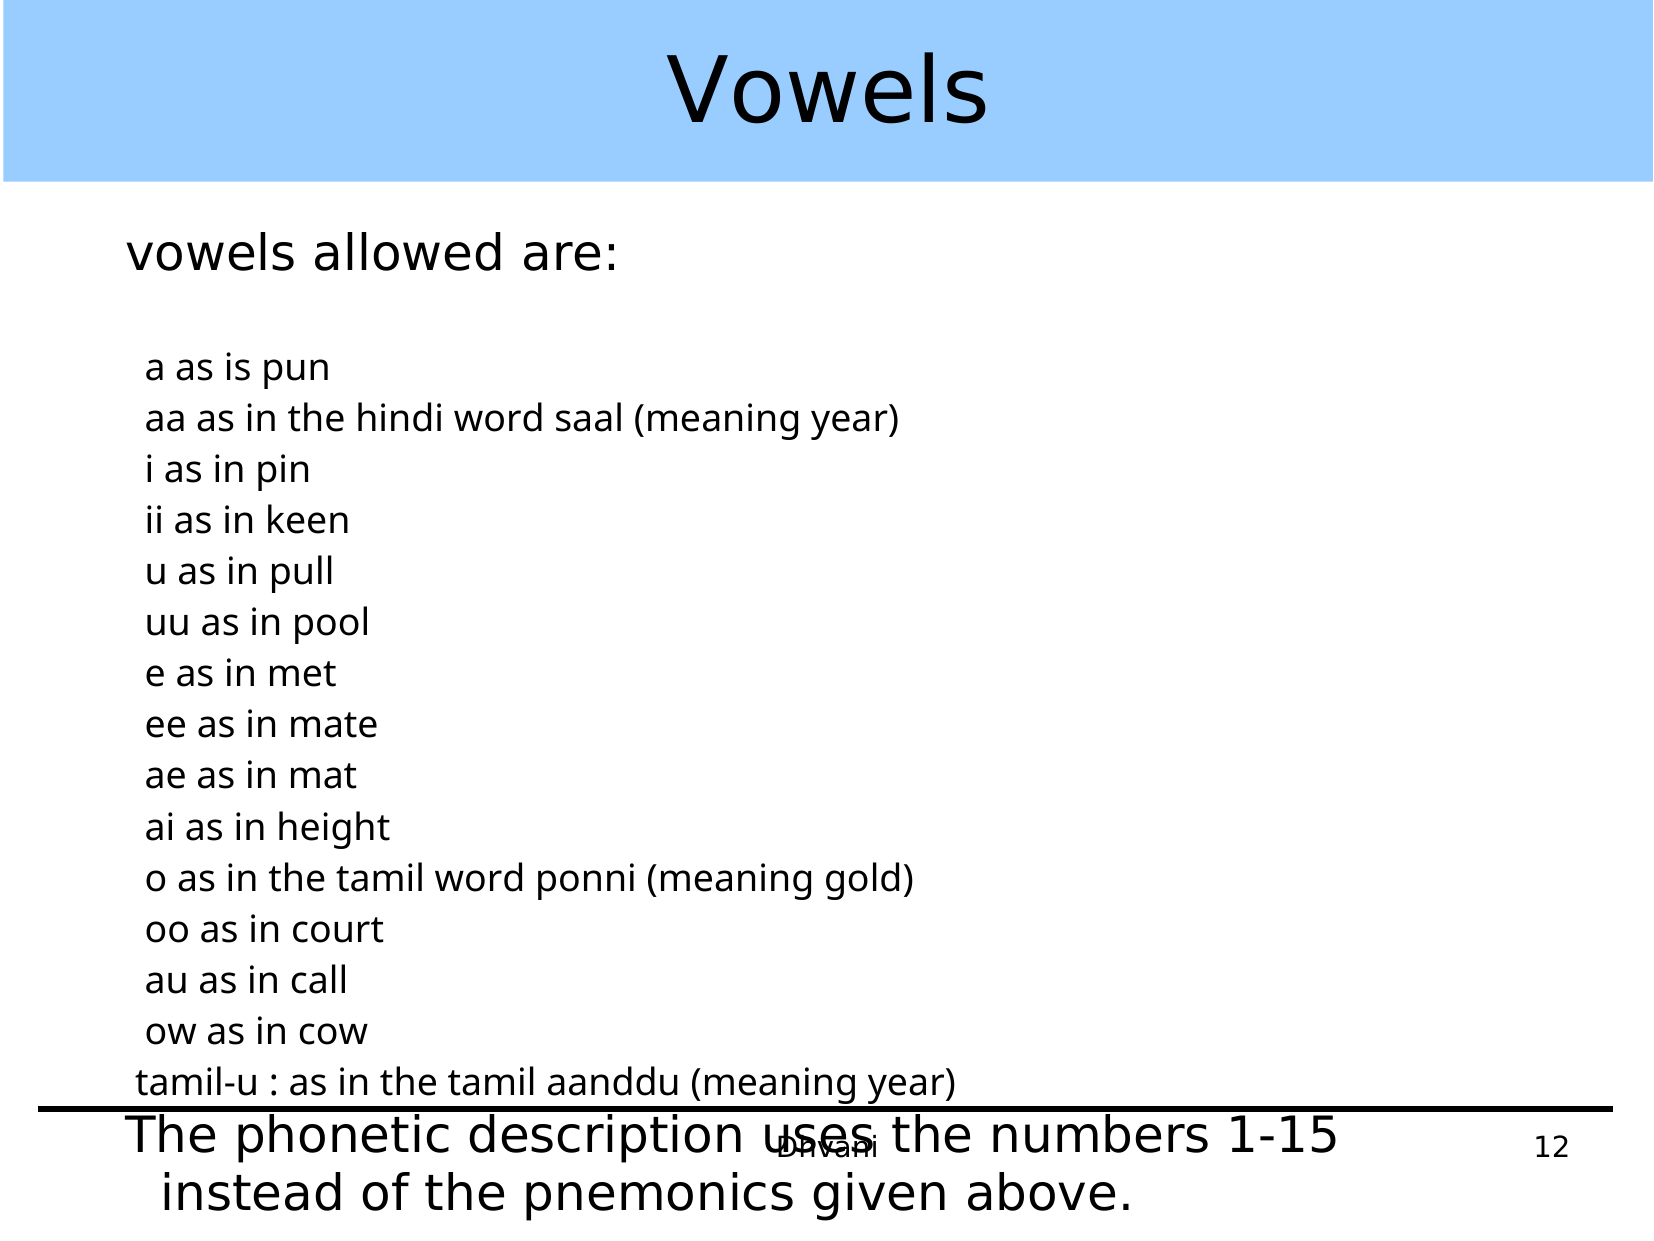

# Vowels
vowels allowed are:
 a as is pun
 aa as in the hindi word saal (meaning year)
 i as in pin
 ii as in keen
 u as in pull
 uu as in pool
 e as in met
 ee as in mate
 ae as in mat
 ai as in height
 o as in the tamil word ponni (meaning gold)
 oo as in court
 au as in call
 ow as in cow
 tamil-u : as in the tamil aanddu (meaning year)
The phonetic description uses the numbers 1-15 instead of the pnemonics given above.
Dhvani
12